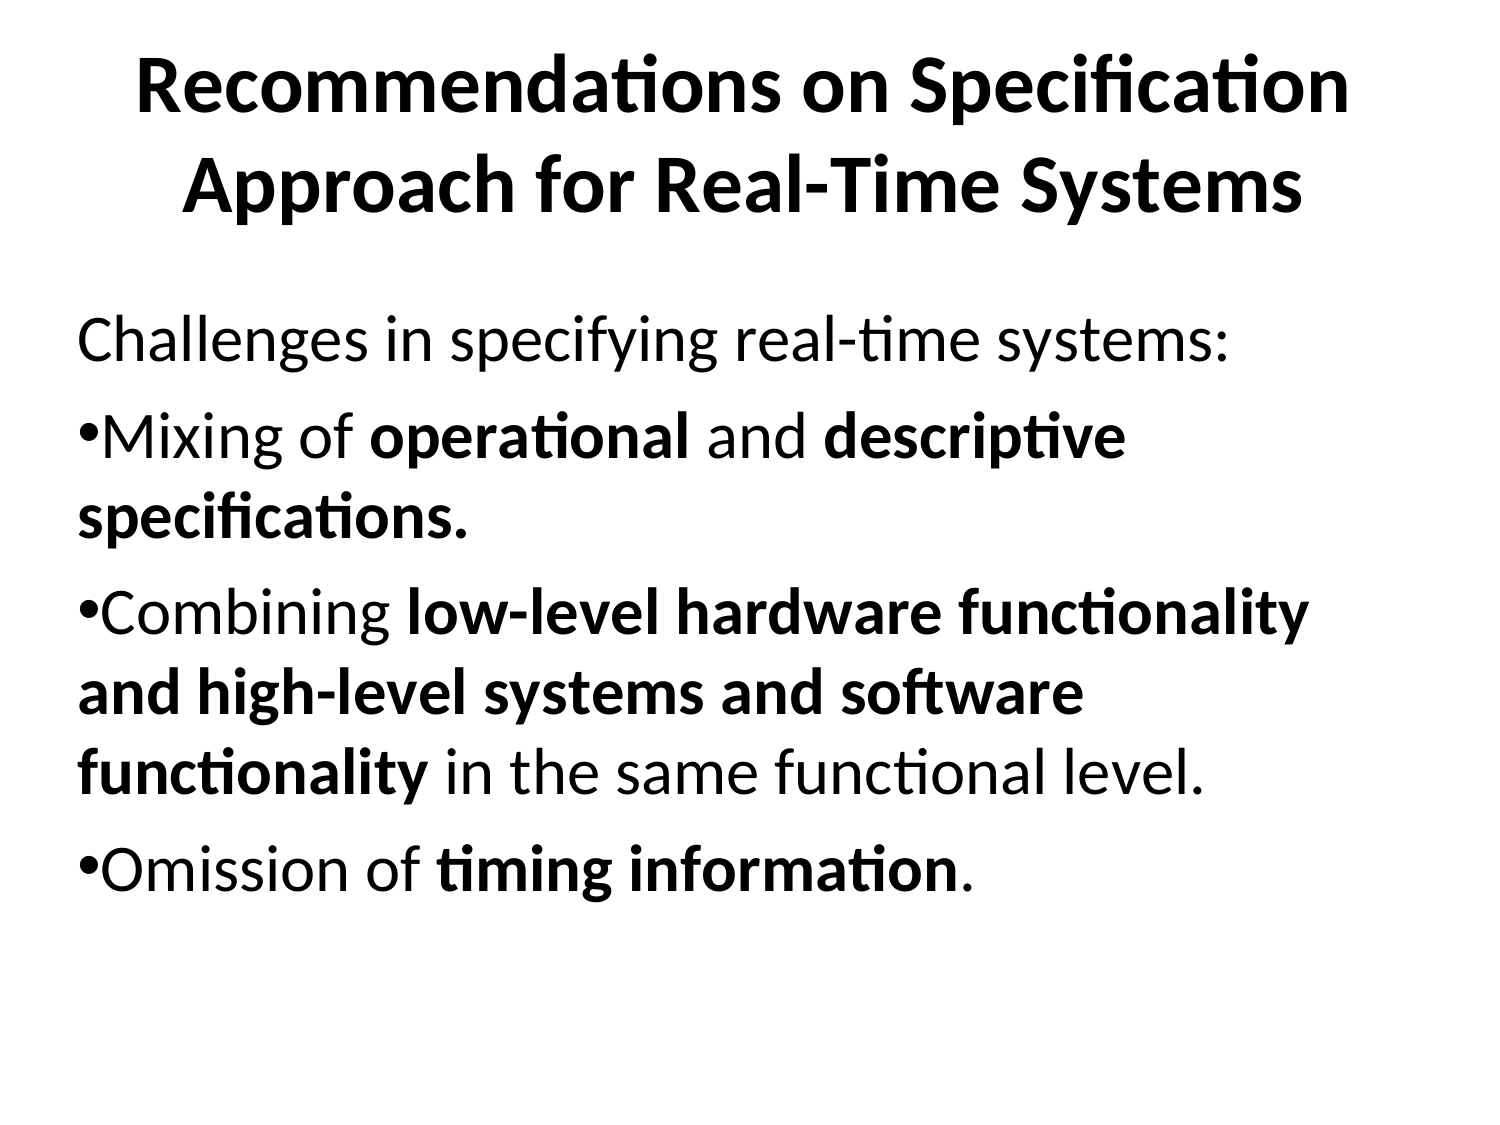

# Recommendations on Specification Approach for Real-Time Systems
Challenges in specifying real-time systems:
Mixing of operational and descriptive specifications.
Combining low-level hardware functionality and high-level systems and software functionality in the same functional level.
Omission of timing information.